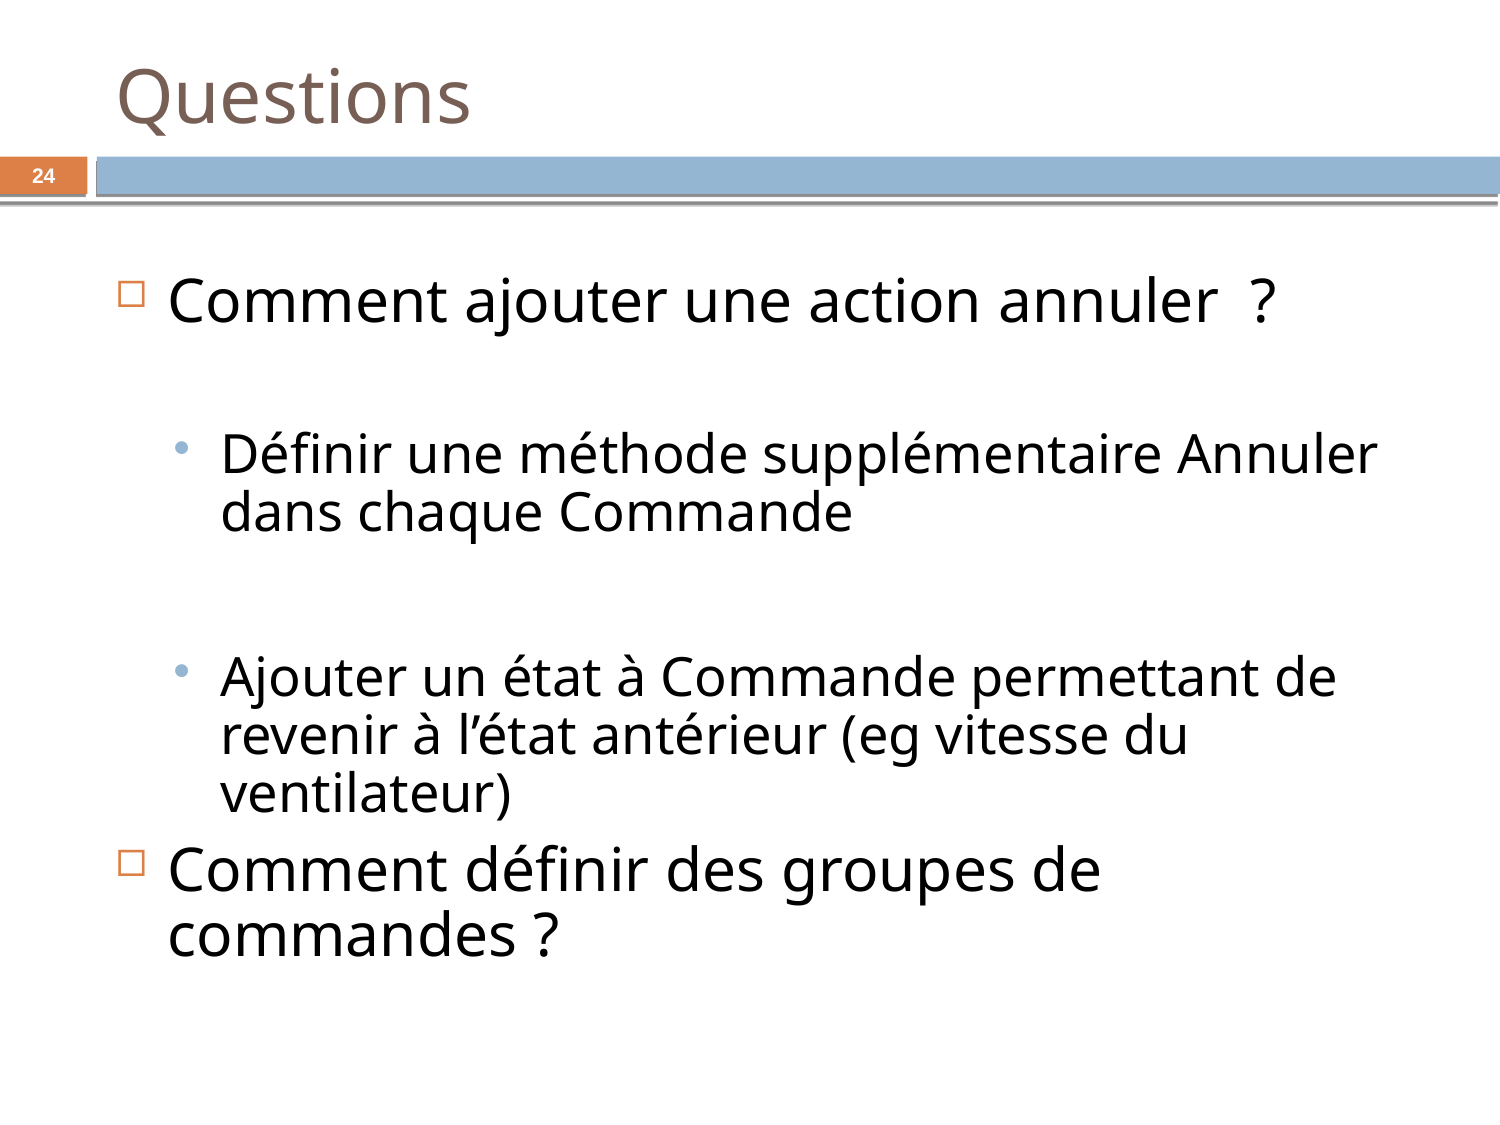

# Questions
Comment ajouter une action annuler ?
Définir une méthode supplémentaire Annuler dans chaque Commande
Ajouter un état à Commande permettant de revenir à l’état antérieur (eg vitesse du ventilateur)
Comment définir des groupes de commandes ?